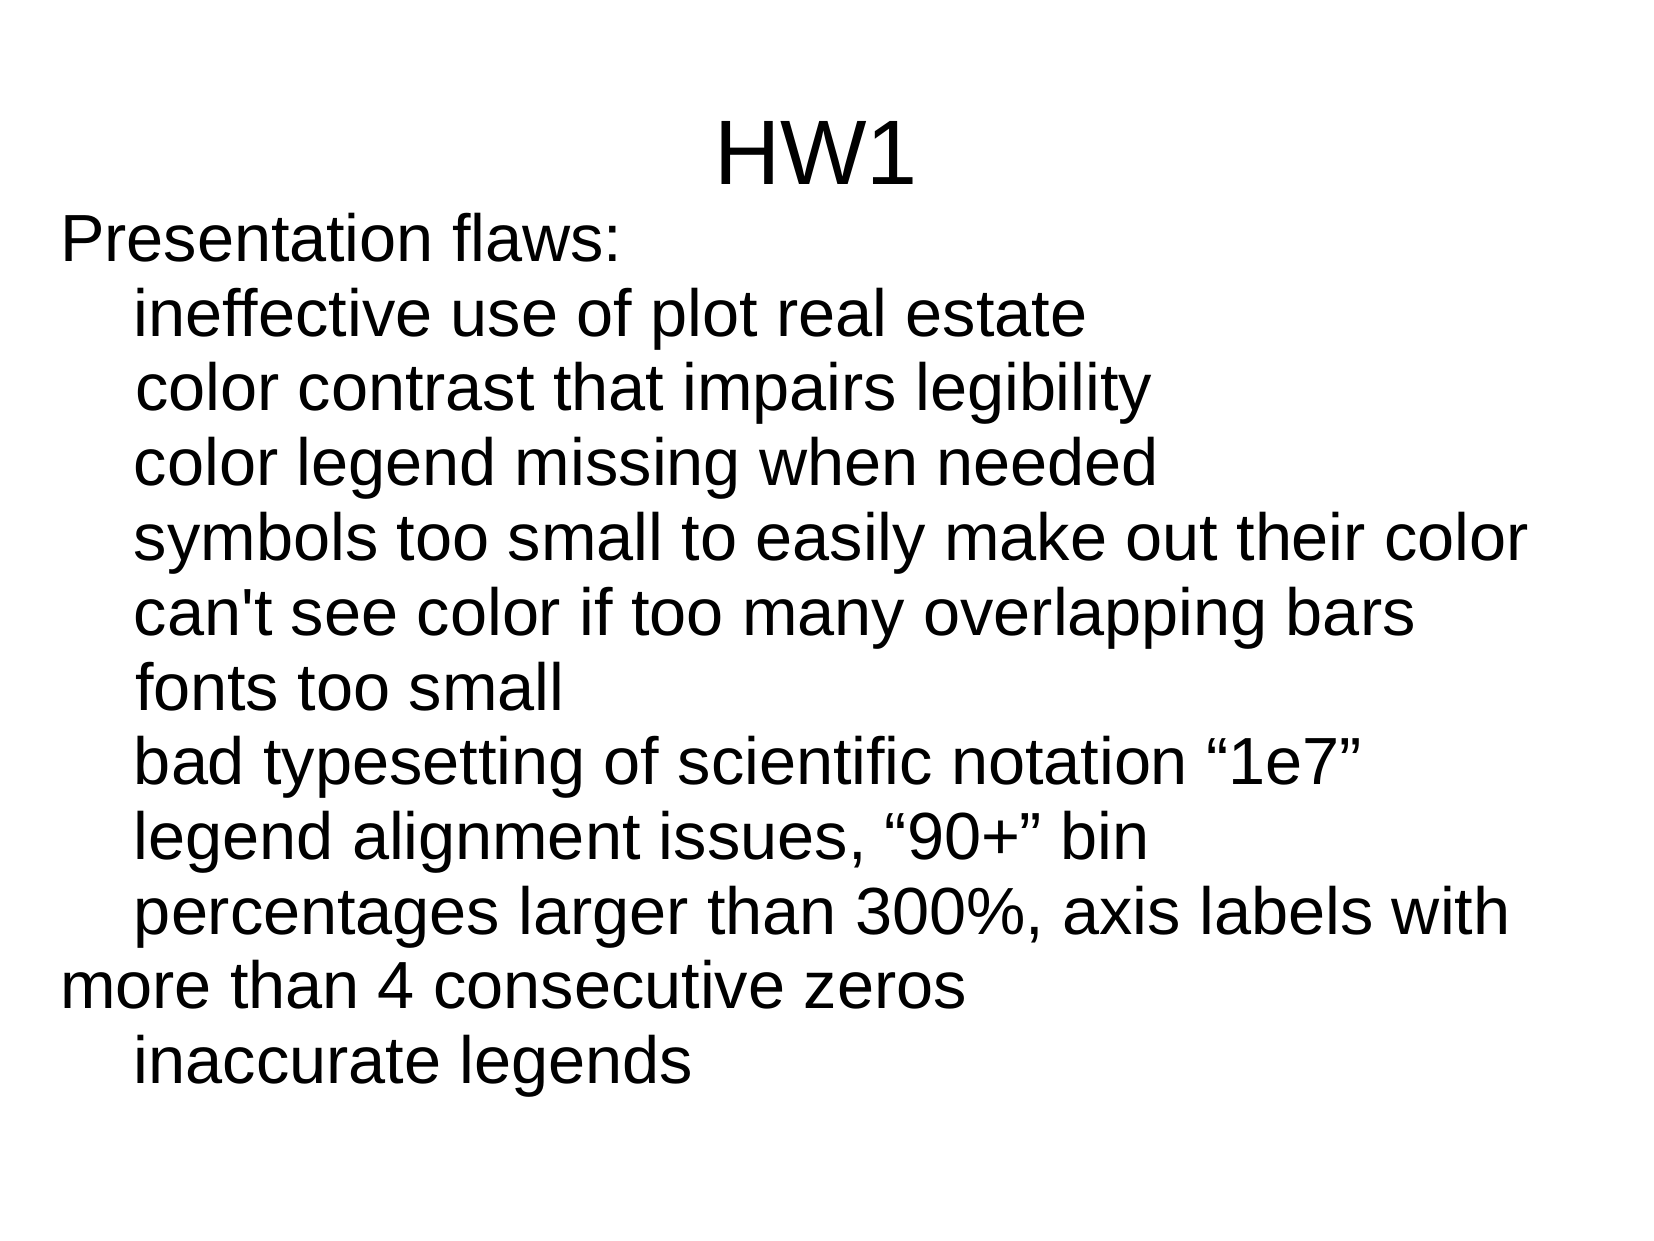

# HW1
Presentation flaws:
 ineffective use of plot real estate
	color contrast that impairs legibility
 color legend missing when needed
 symbols too small to easily make out their color
 can't see color if too many overlapping bars
	fonts too small
 bad typesetting of scientific notation “1e7”
 legend alignment issues, “90+” bin
 percentages larger than 300%, axis labels with more than 4 consecutive zeros
 inaccurate legends